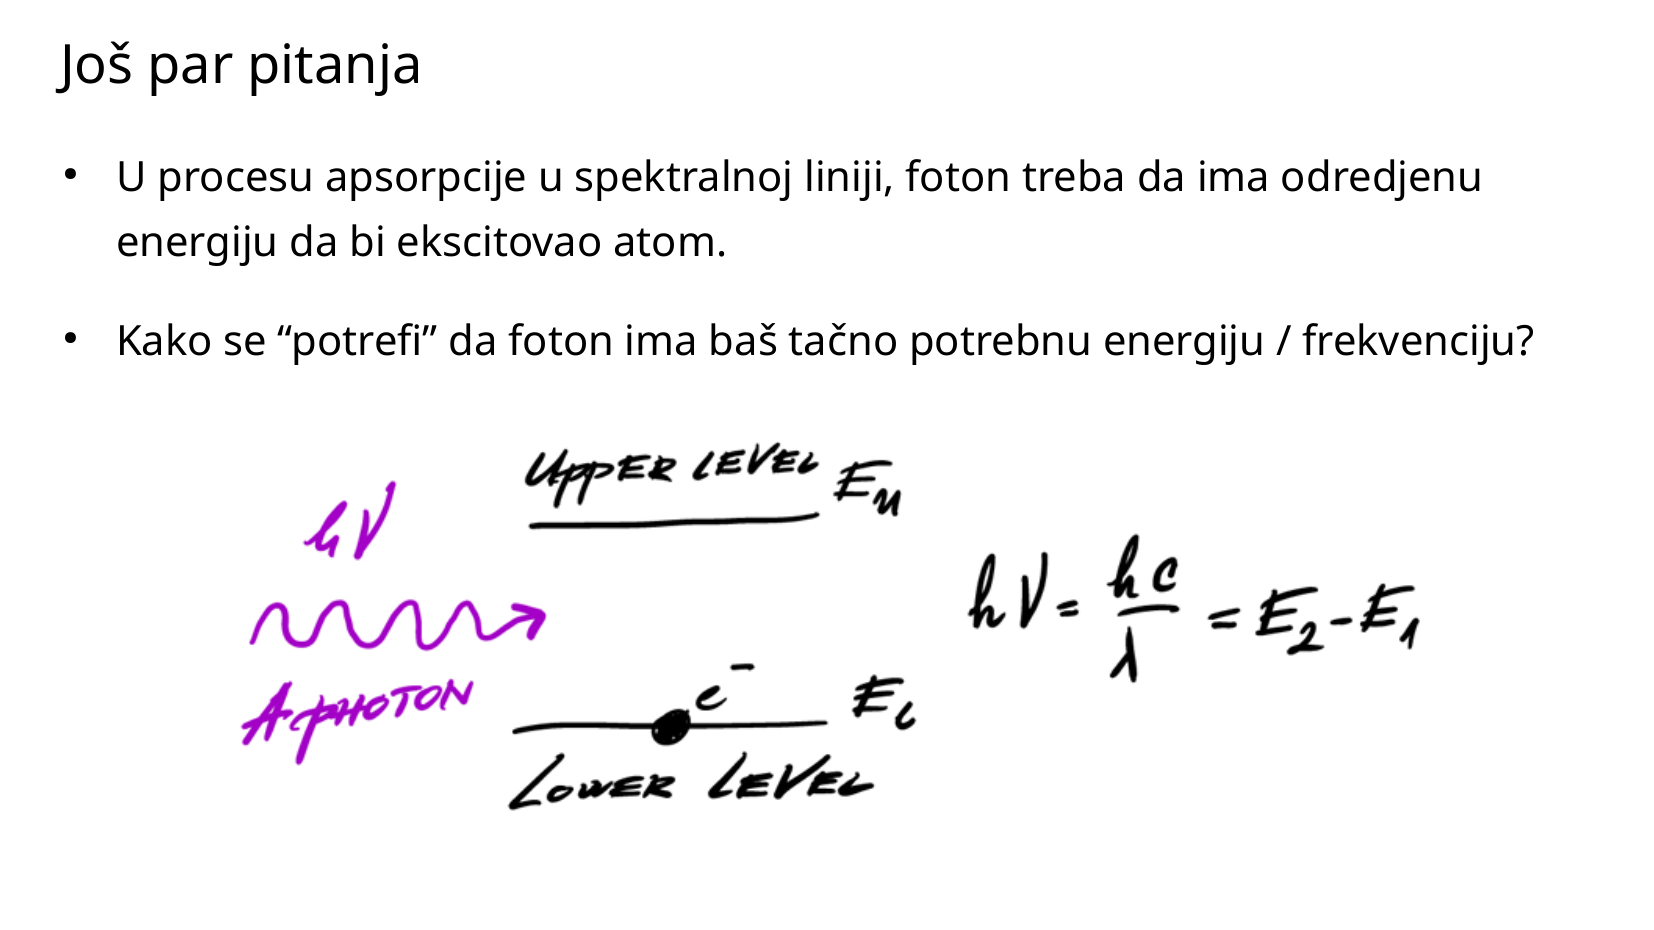

# Još par pitanja
U procesu apsorpcije u spektralnoj liniji, foton treba da ima odredjenu energiju da bi ekscitovao atom.
Kako se “potrefi” da foton ima baš tačno potrebnu energiju / frekvenciju?